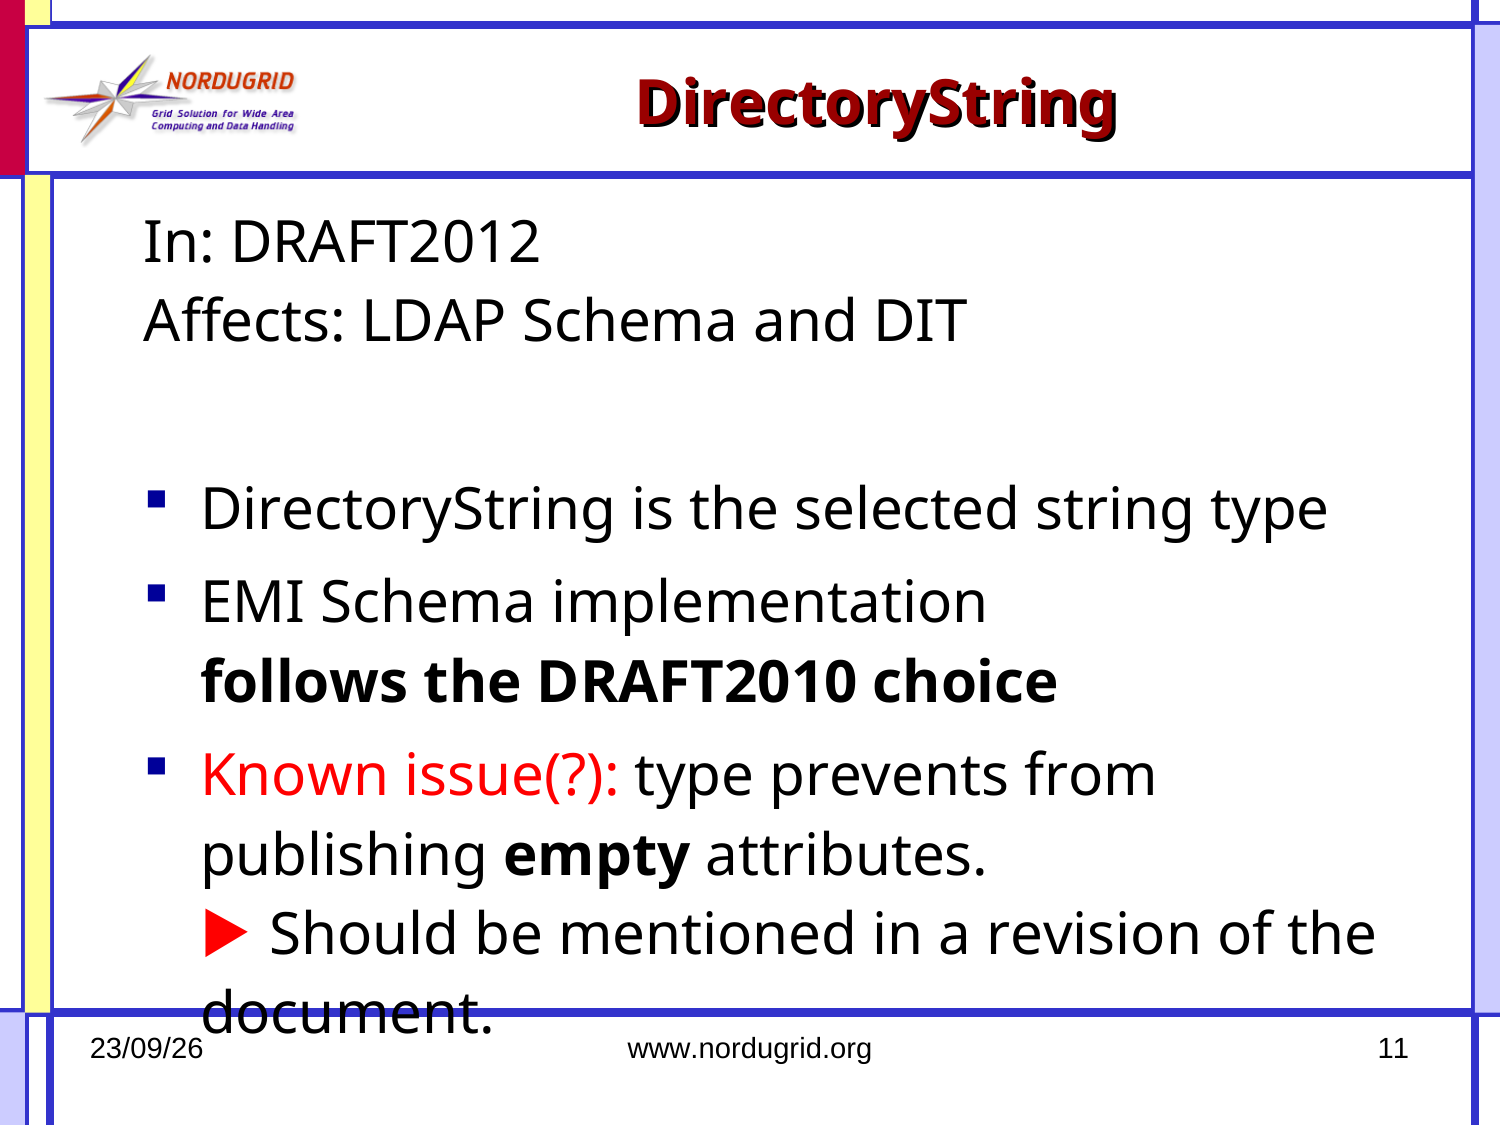

# DirectoryString
In: DRAFT2012
Affects: LDAP Schema and DIT
DirectoryString is the selected string type
EMI Schema implementation
follows the DRAFT2010 choice
Known issue(?): type prevents from publishing empty attributes.
▶ Should be mentioned in a revision of the document.
www.nordugrid.org
11